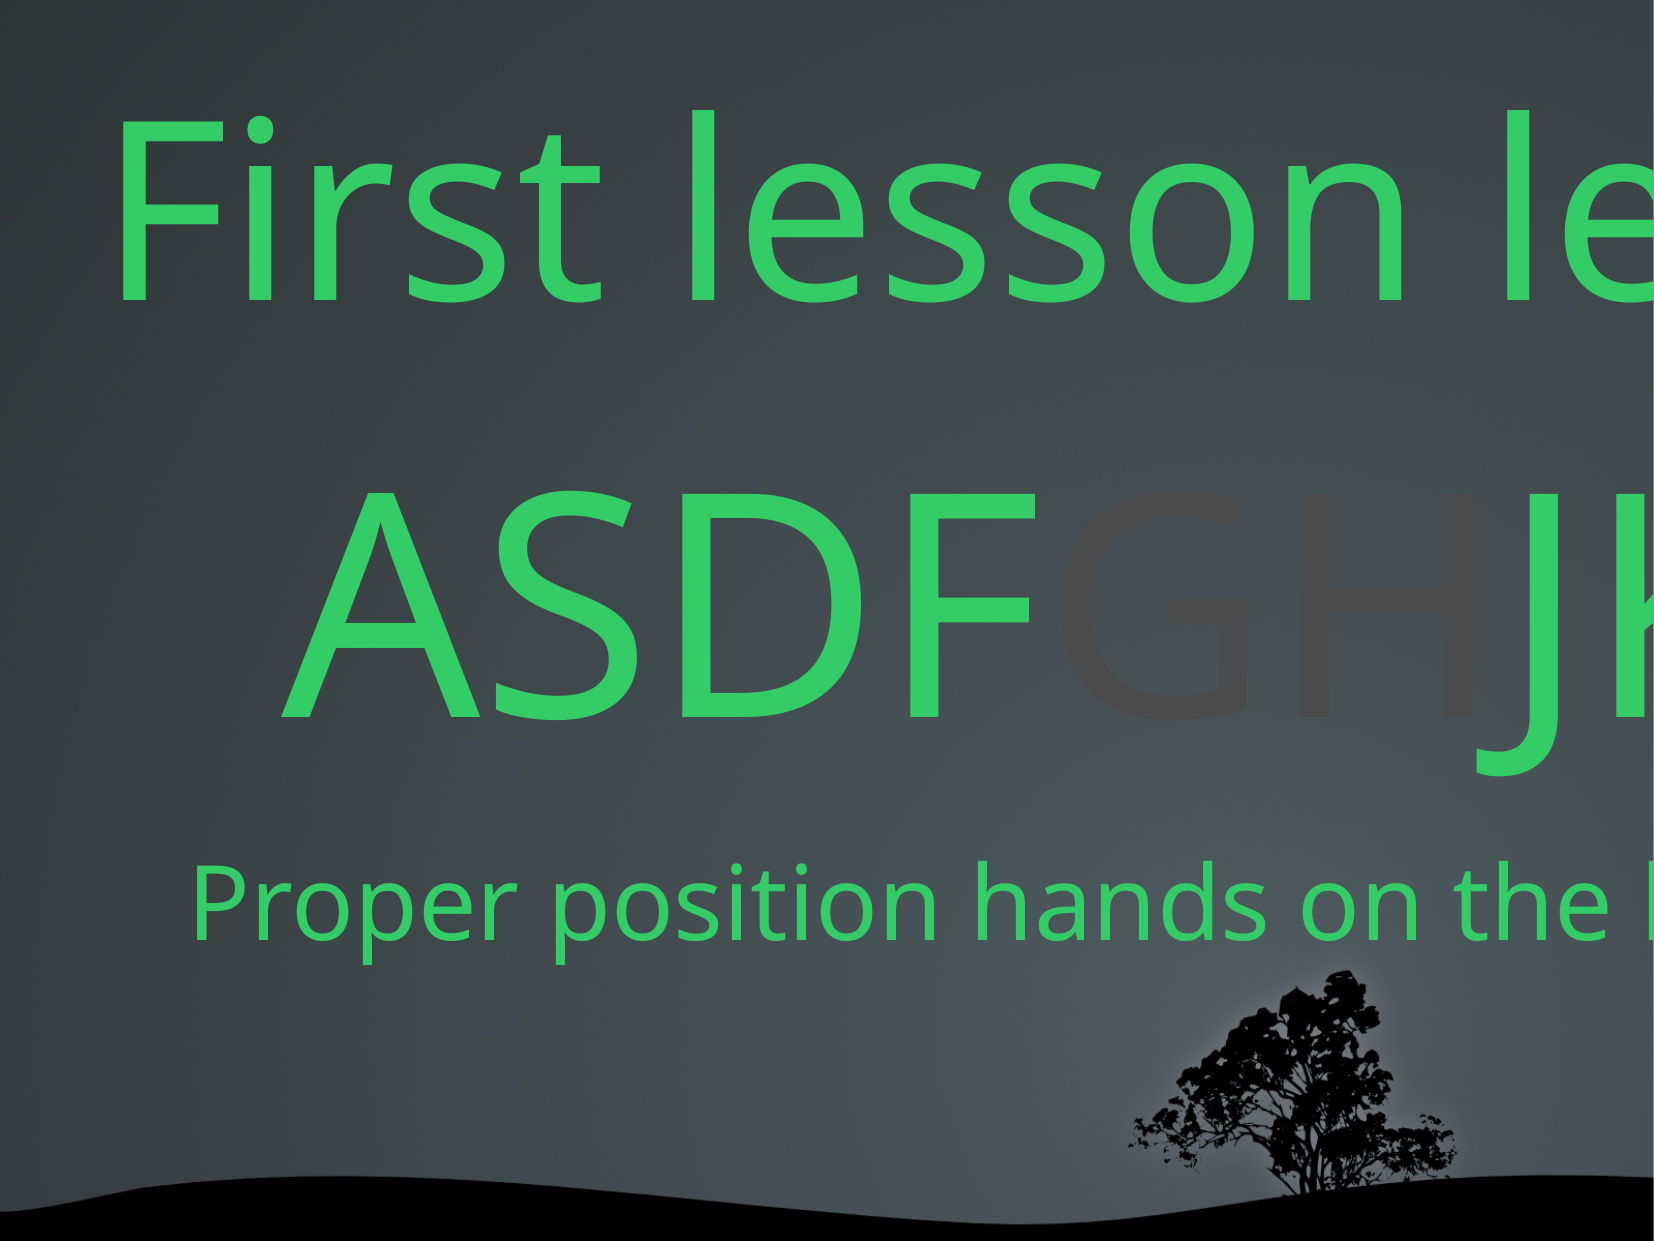

First lesson learned
ASDFGHJKL:
Proper position hands on the keyboard